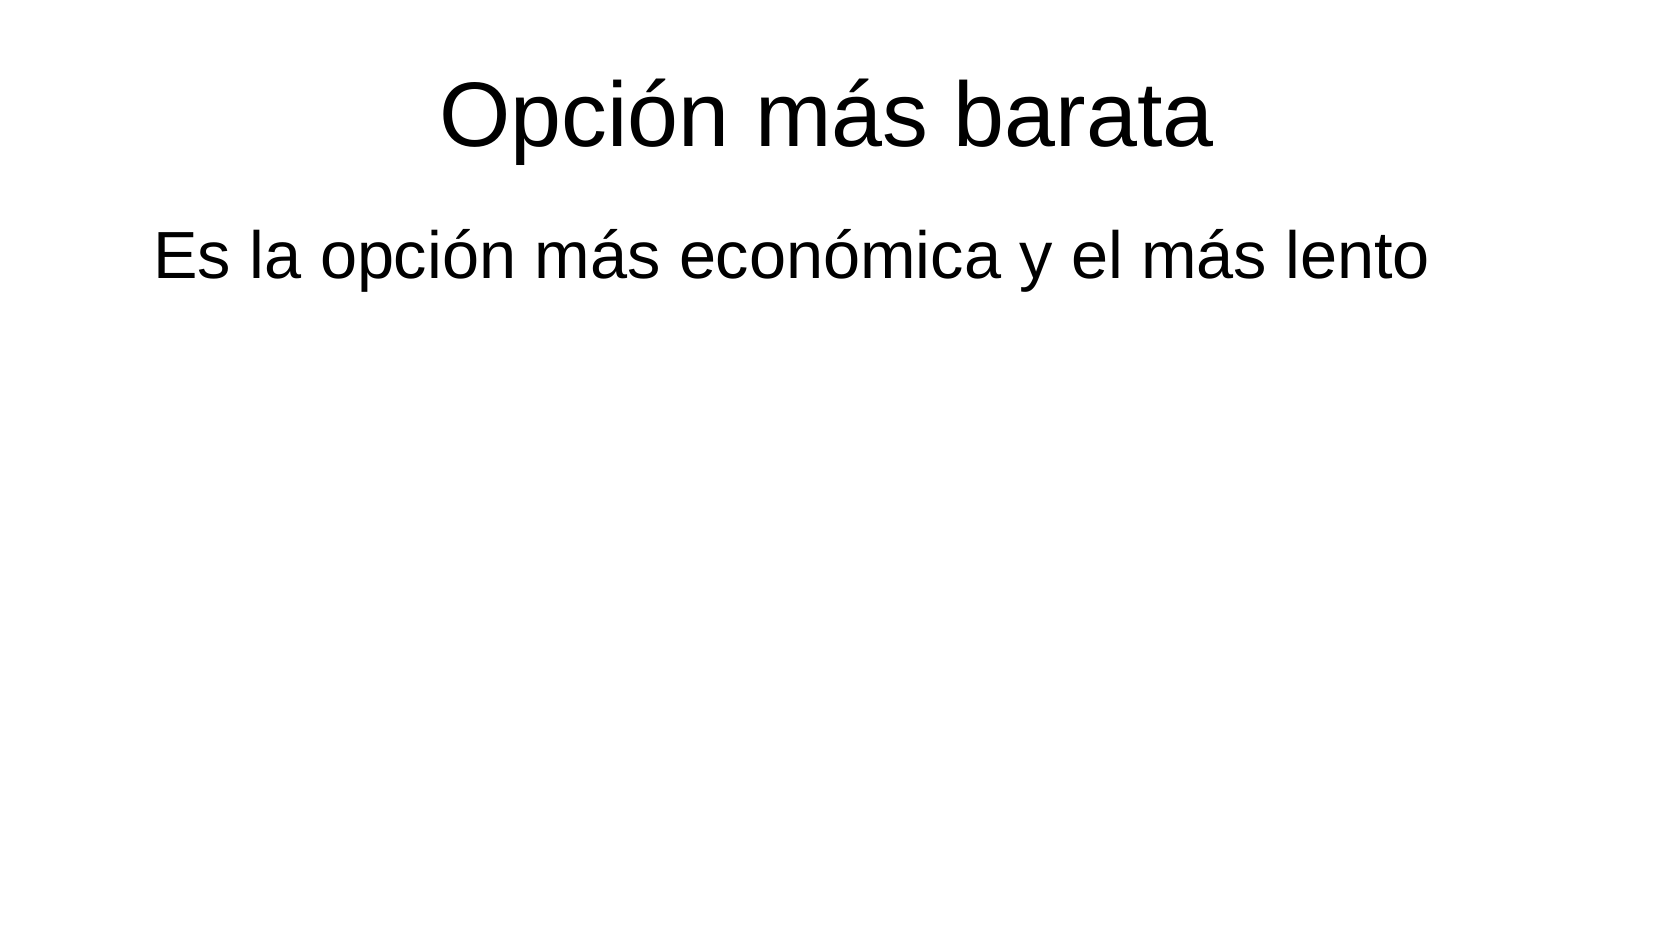

# Opción más barata
Es la opción más económica y el más lento